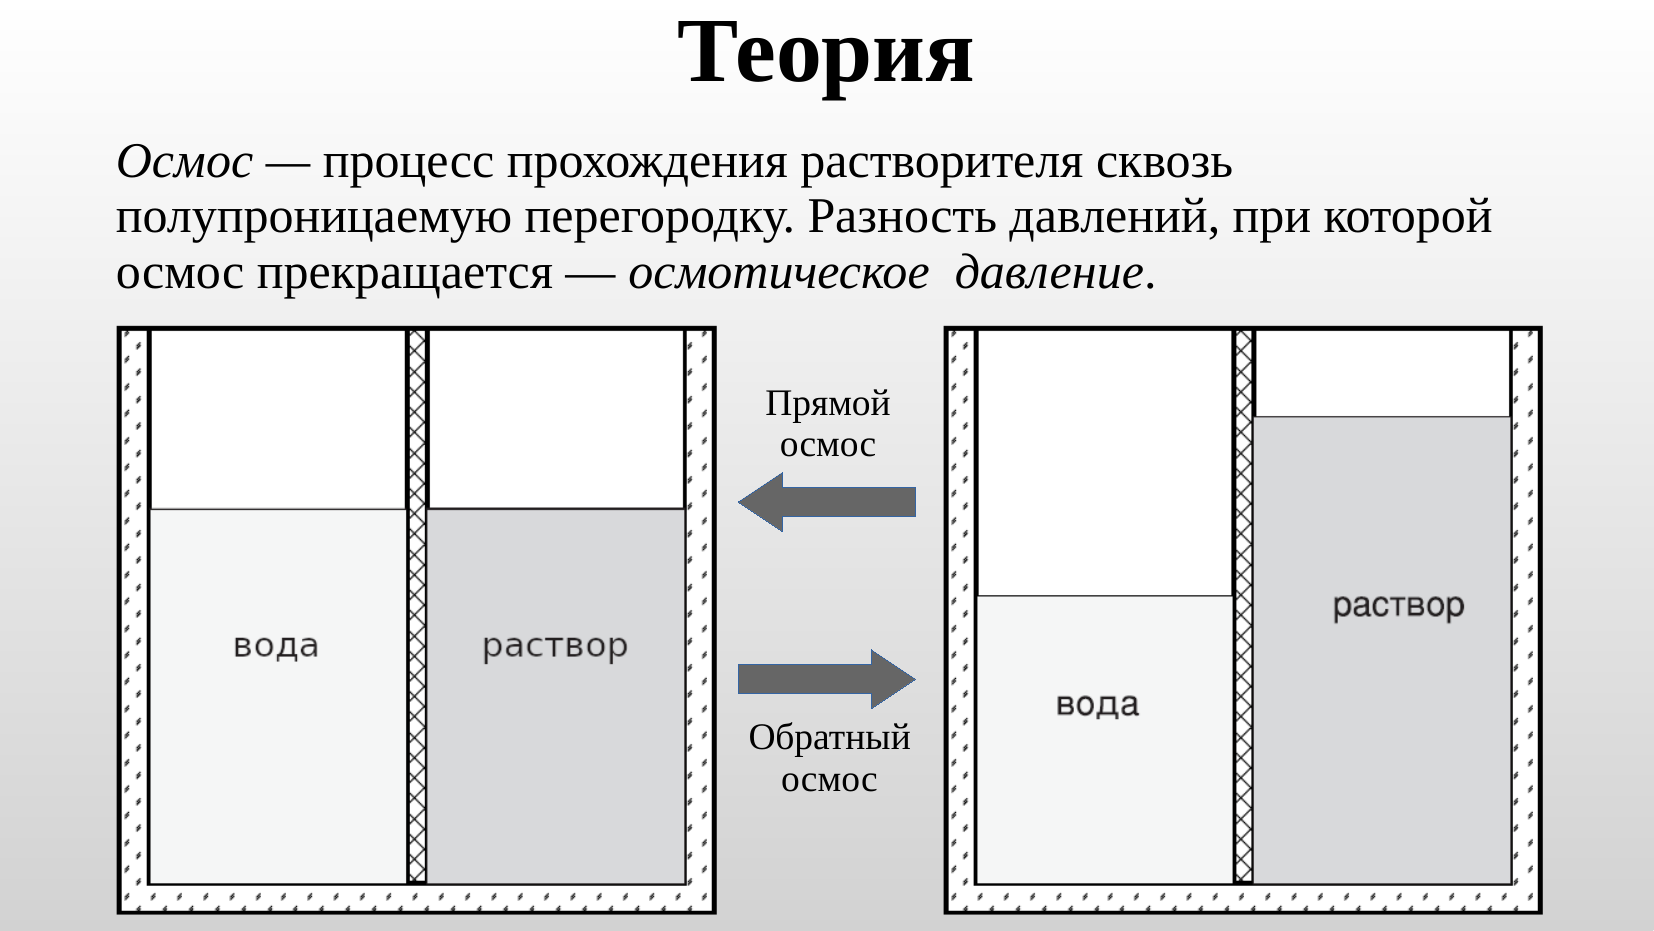

# Теория
 Осмос — процесс прохождения растворителя сквозь полупроницаемую перегородку. Разность давлений, при которой осмос прекращается — осмотическое давление.
Прямой осмос
Обратный осмос